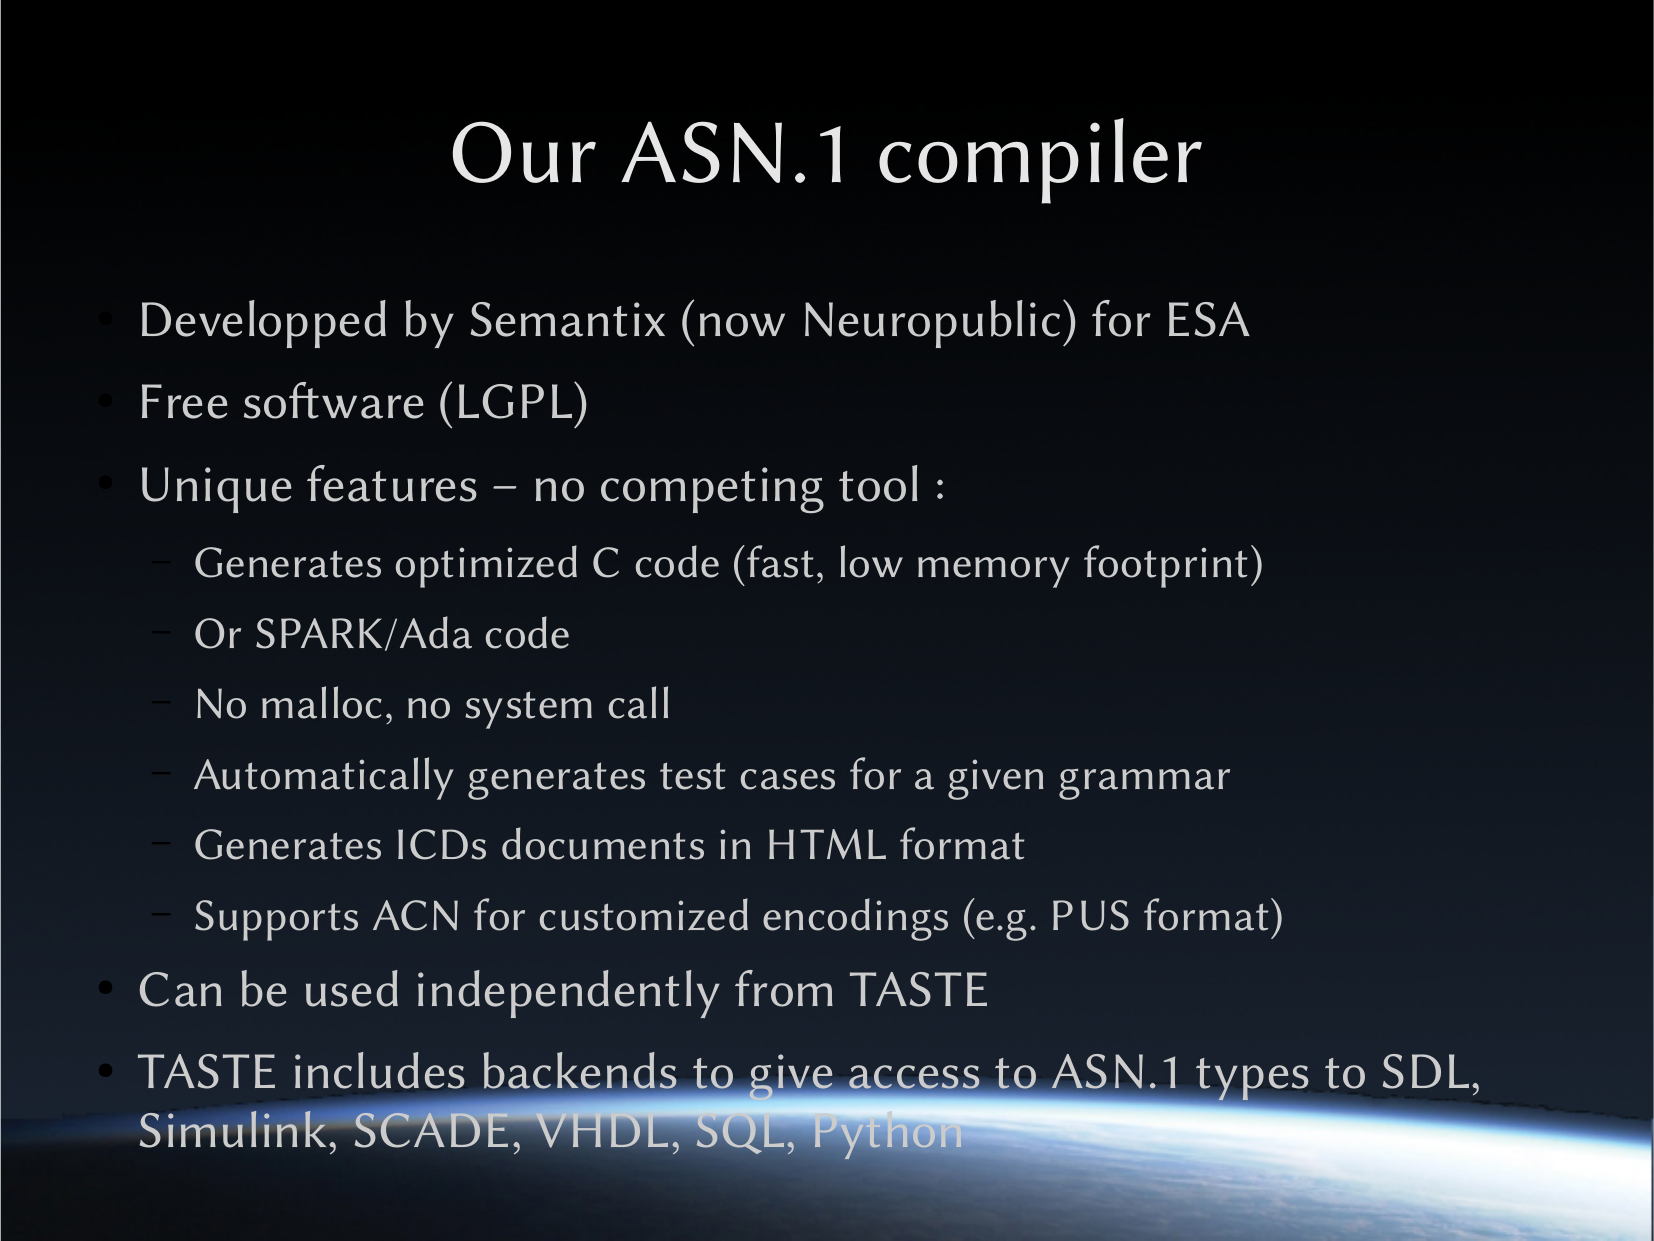

# Our ASN.1 compiler
Developped by Semantix (now Neuropublic) for ESA
Free software (LGPL)
Unique features – no competing tool :
Generates optimized C code (fast, low memory footprint)
Or SPARK/Ada code
No malloc, no system call
Automatically generates test cases for a given grammar
Generates ICDs documents in HTML format
Supports ACN for customized encodings (e.g. PUS format)
Can be used independently from TASTE
TASTE includes backends to give access to ASN.1 types to SDL, Simulink, SCADE, VHDL, SQL, Python